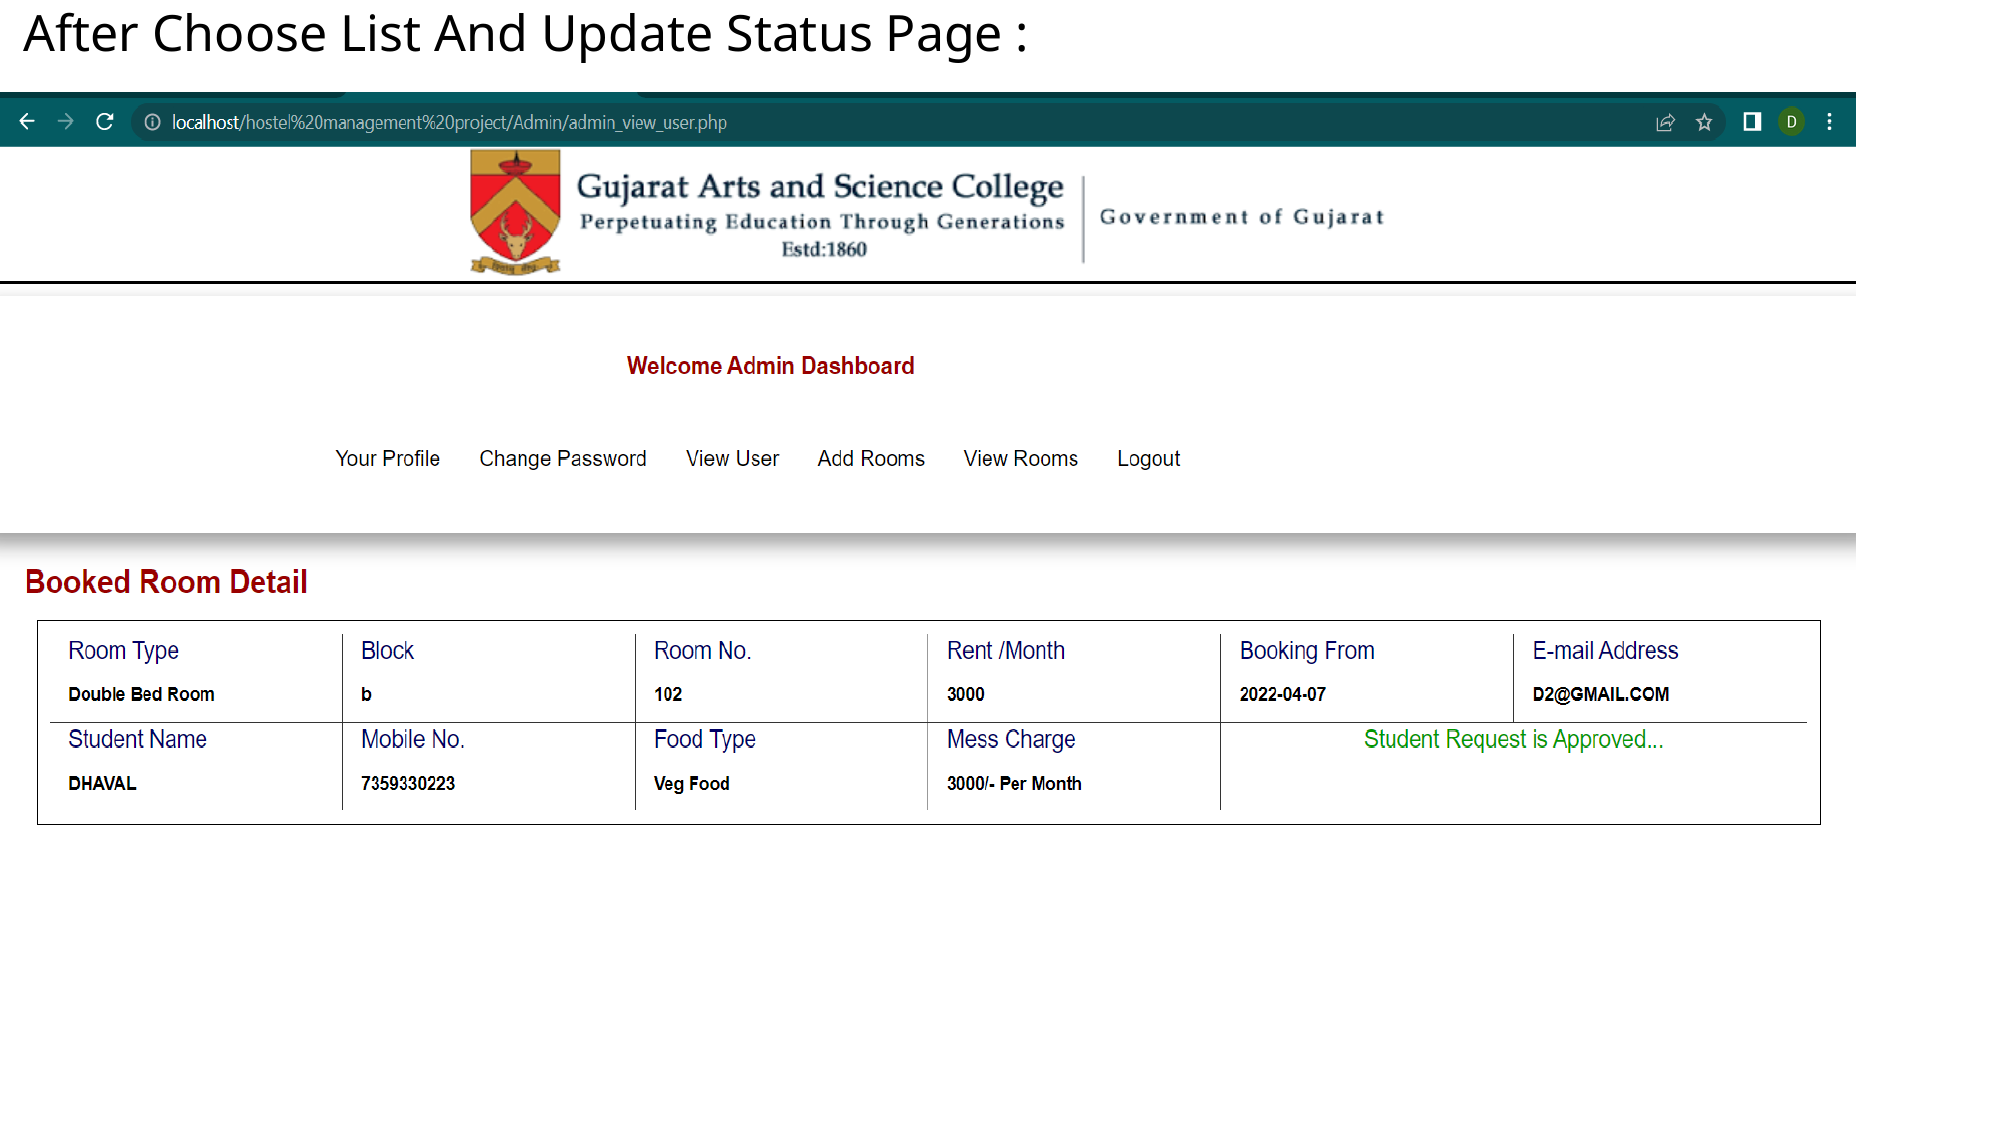

After Choose List And Update Status Page :